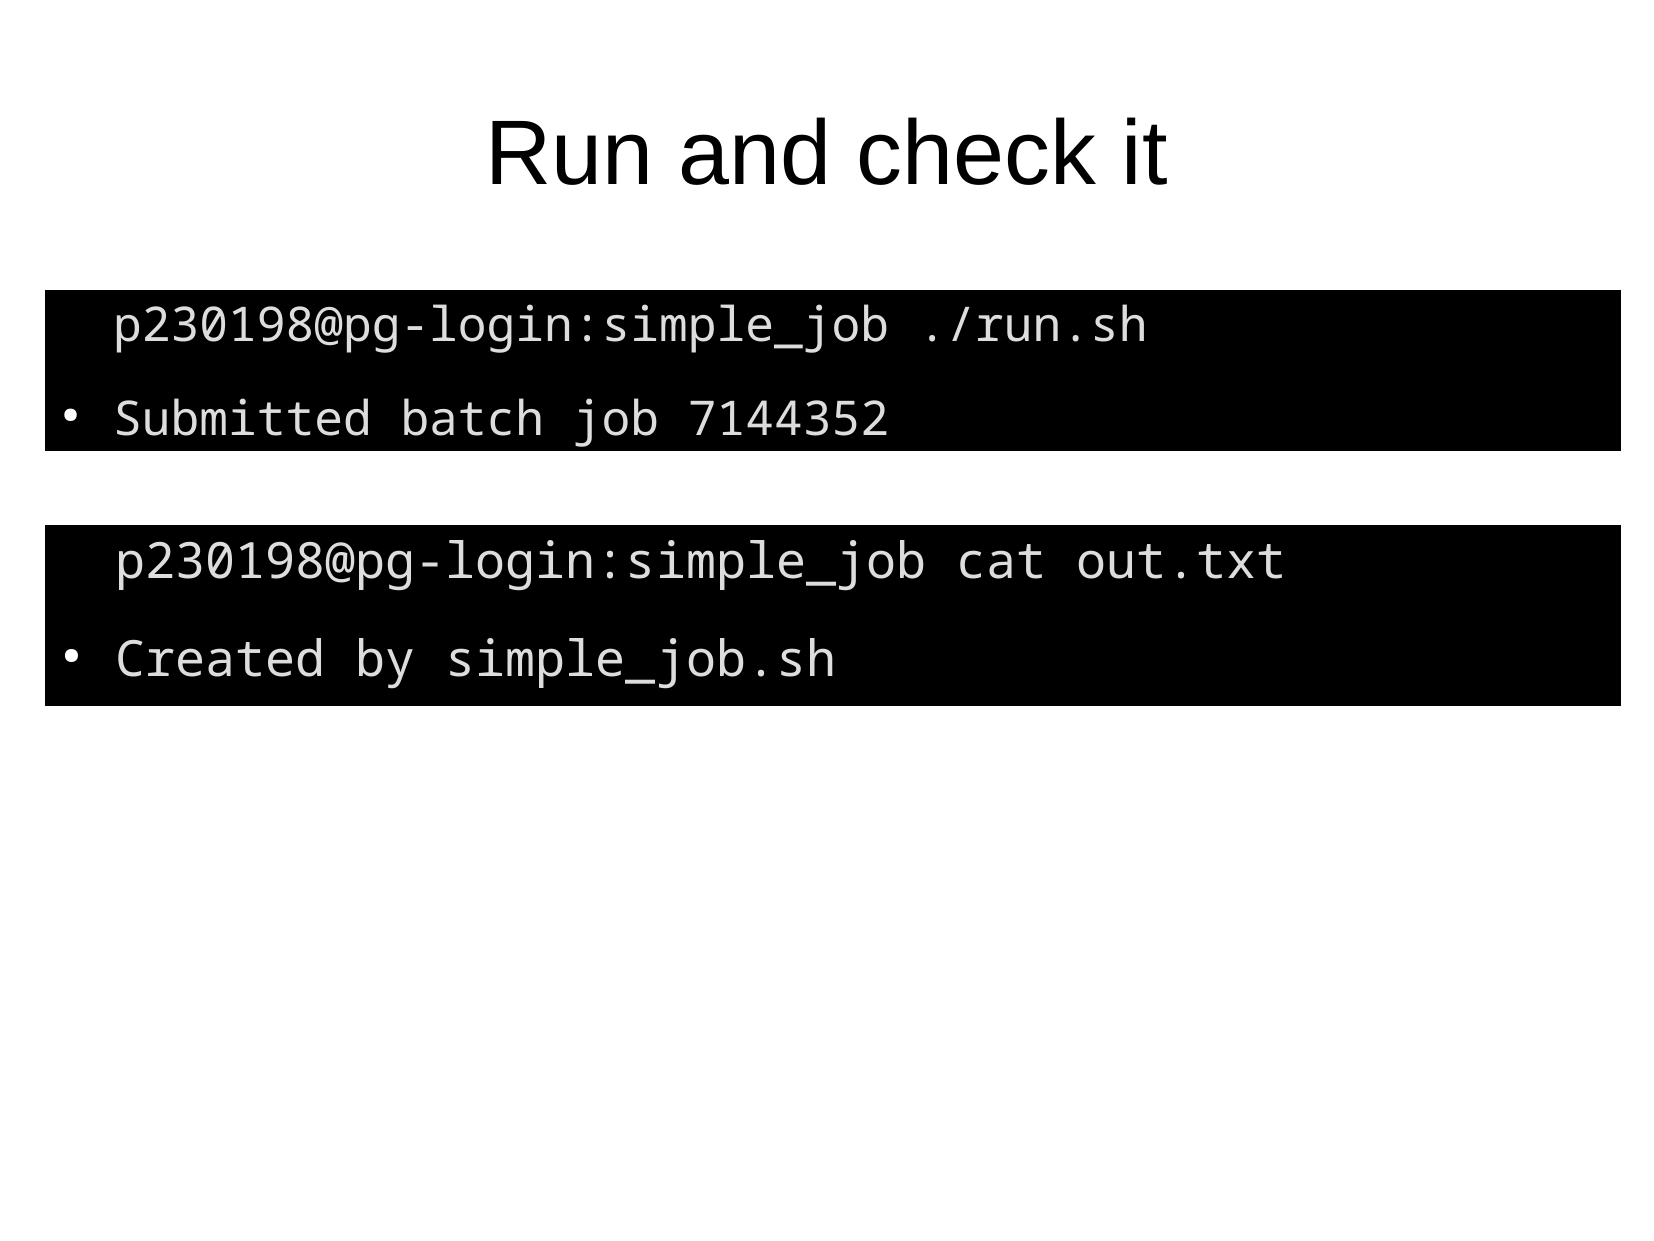

# Run and check it
p230198@pg-login:simple_job ./run.sh
Submitted batch job 7144352
p230198@pg-login:simple_job cat out.txt
Created by simple_job.sh